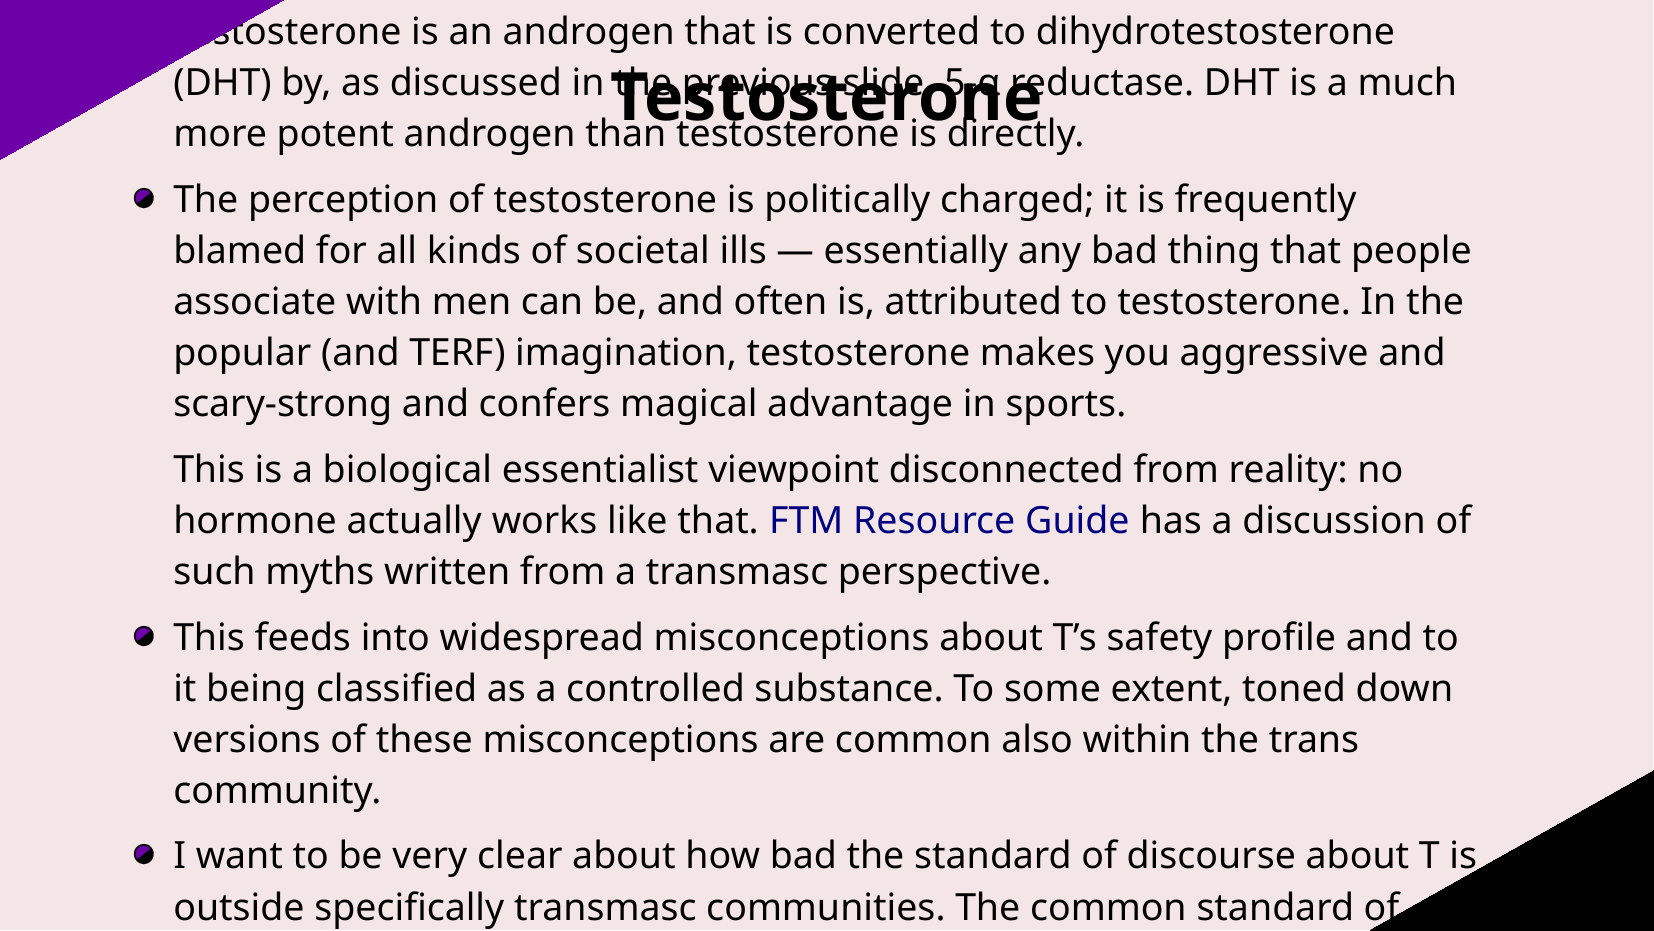

Testosterone is an androgen that is converted to dihydrotestosterone (DHT) by, as discussed in the previous slide, 5-α reductase. DHT is a much more potent androgen than testosterone is directly.
The perception of testosterone is politically charged; it is frequently blamed for all kinds of societal ills — essentially any bad thing that people associate with men can be, and often is, attributed to testosterone. In the popular (and TERF) imagination, testosterone makes you aggressive and scary-strong and confers magical advantage in sports.
This is a biological essentialist viewpoint disconnected from reality: no hormone actually works like that. FTM Resource Guide has a discussion of such myths written from a transmasc perspective.
This feeds into widespread misconceptions about T’s safety profile and to it being classified as a controlled substance. To some extent, toned down versions of these misconceptions are common also within the trans community.
I want to be very clear about how bad the standard of discourse about T is outside specifically transmasc communities. The common standard of evidence for talking about negative side effects of testosterone isn’t very much better than “making shit up”, and this unfortunately extends to some clinicians.
# Testosterone